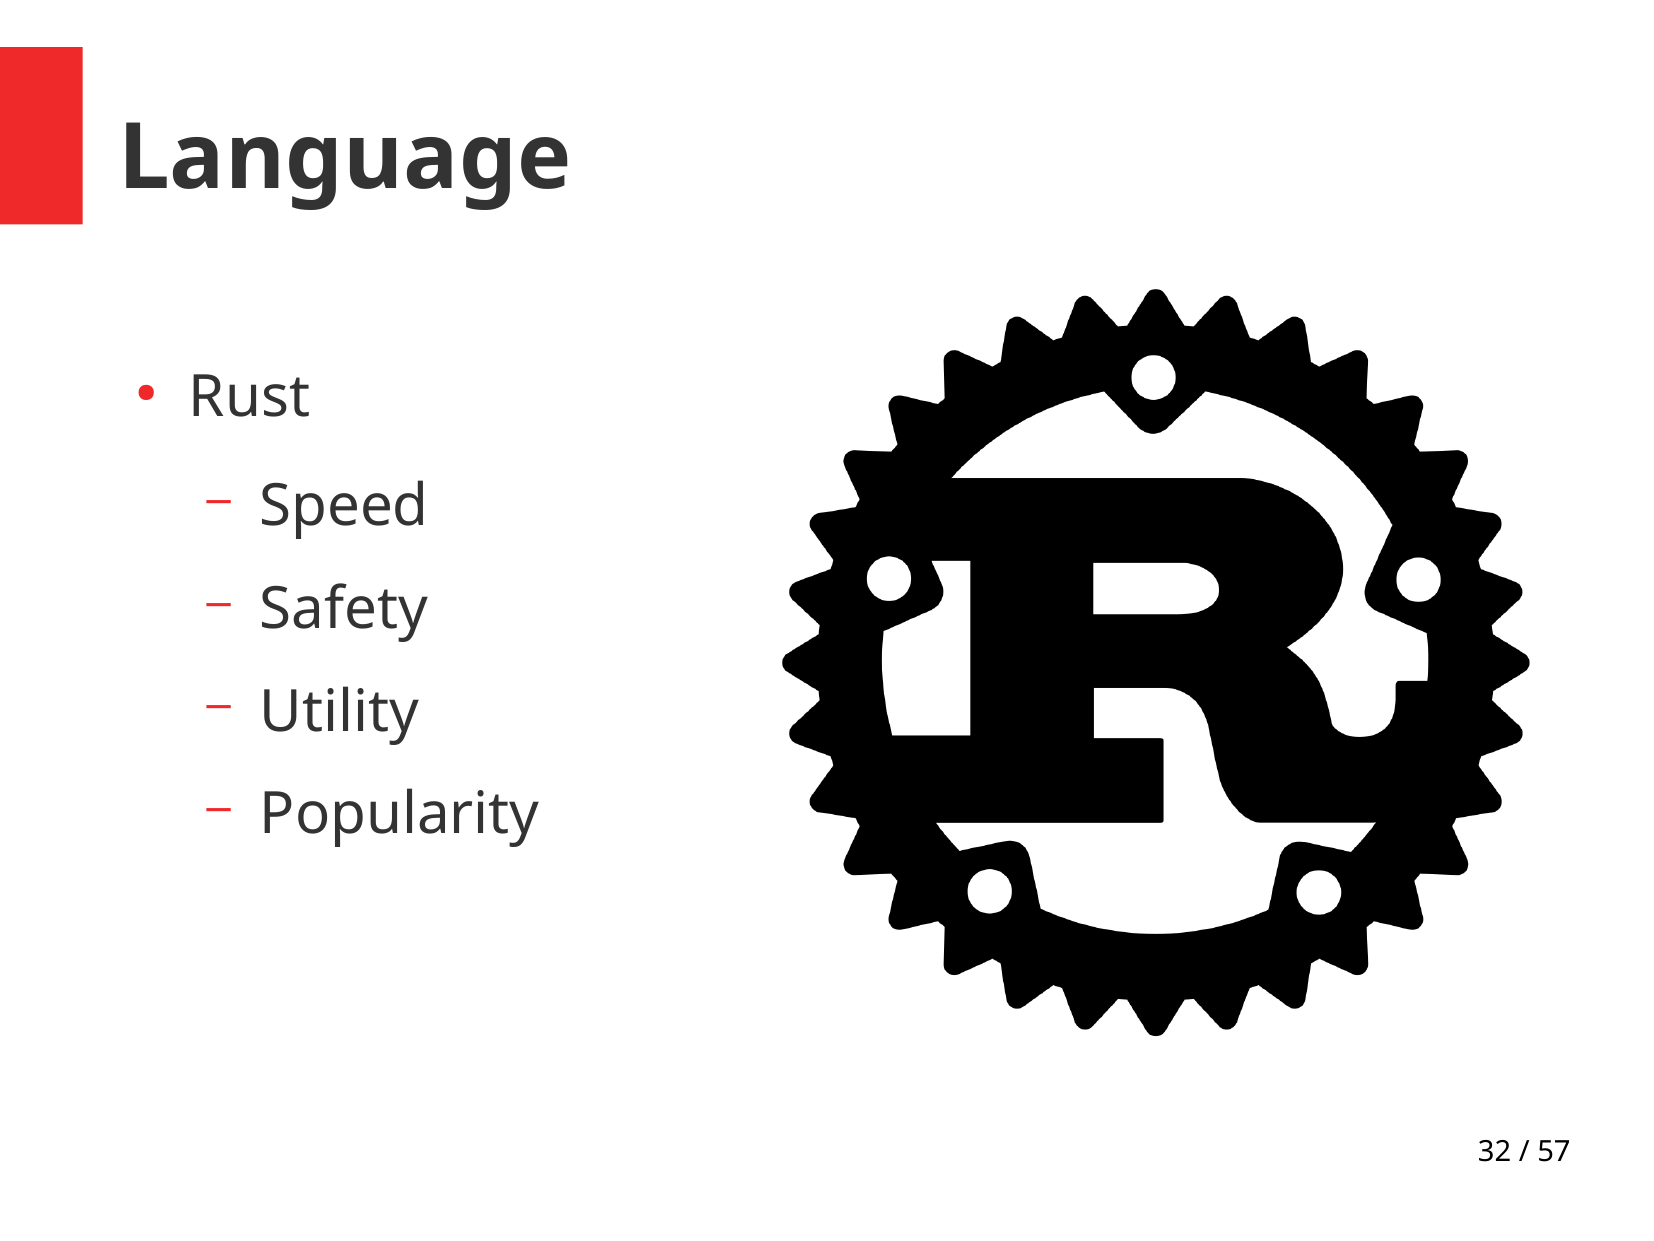

# Language
Rust
Speed
Safety
Utility
Popularity
32